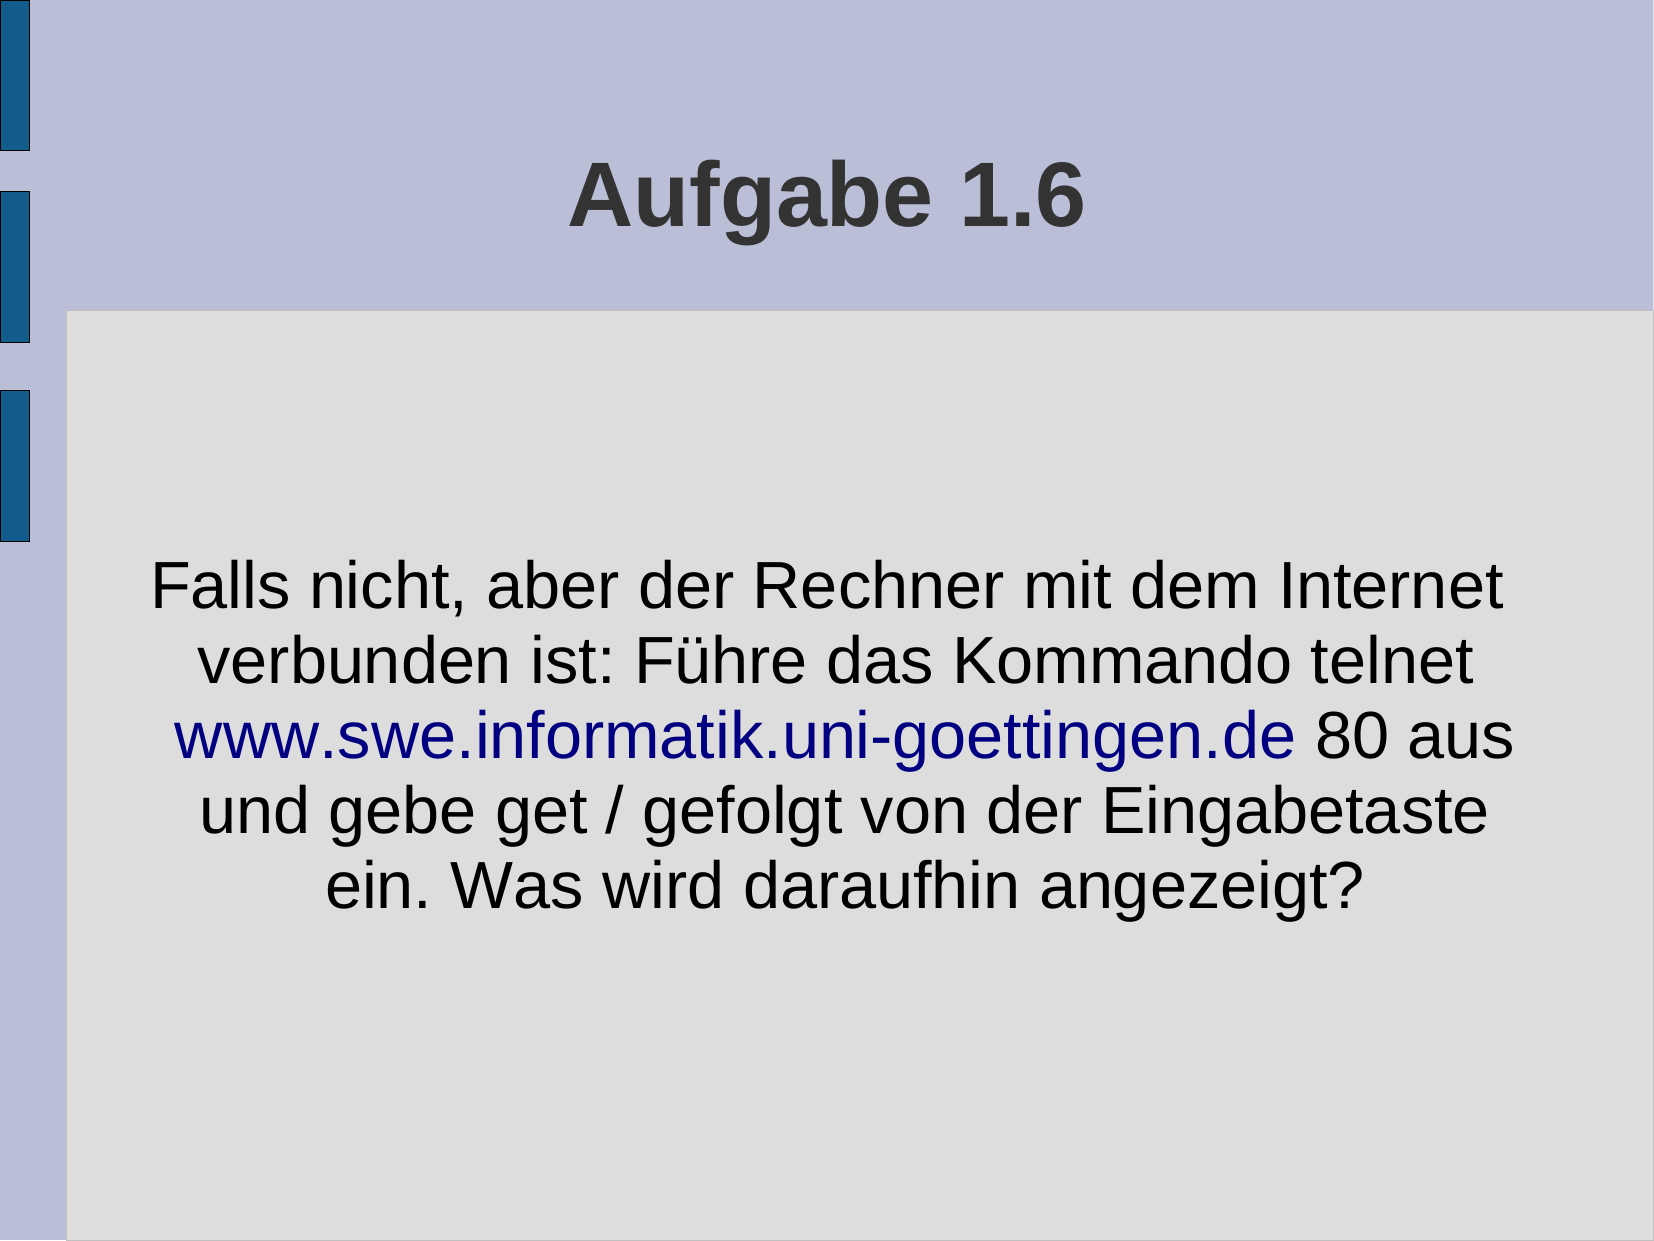

# Aufgabe 1.6
Falls nicht, aber der Rechner mit dem Internet verbunden ist: Führe das Kommando telnet www.swe.informatik.uni-goettingen.de 80 aus und gebe get / gefolgt von der Eingabetaste ein. Was wird daraufhin angezeigt?